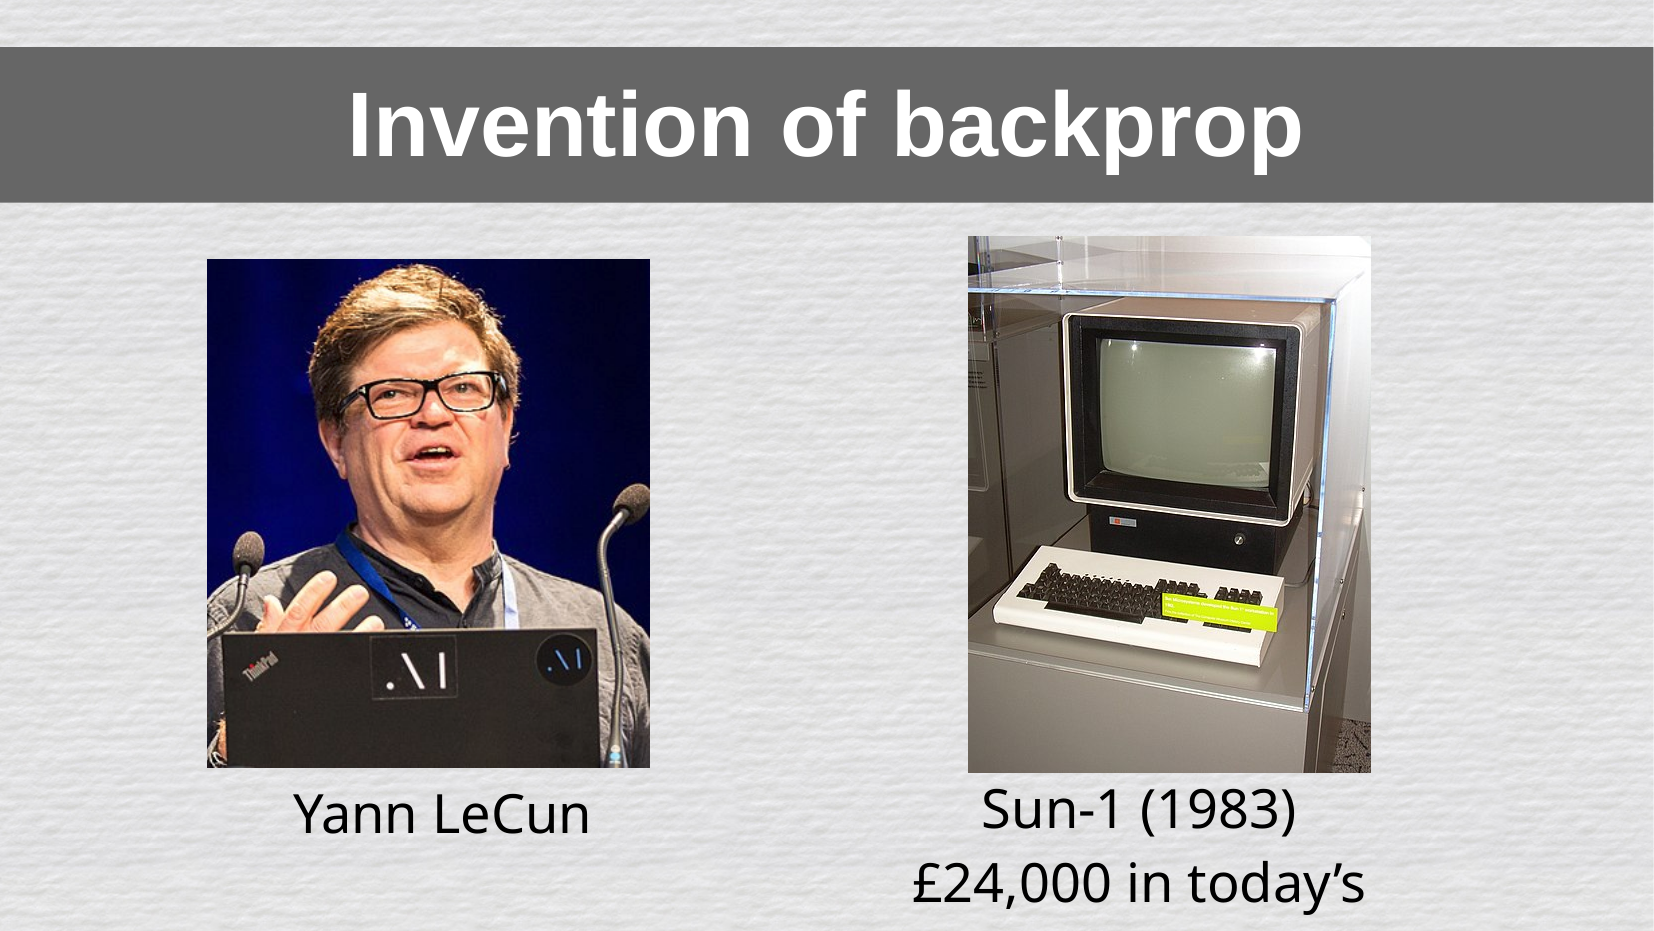

# Invention of backprop
Sun-1 (1983)
£24,000 in today’s money
Yann LeCun
| | | | | |
| --- | --- | --- | --- | --- |
| | | | | |
| | | | | |
| | | | | |
| | | | | |